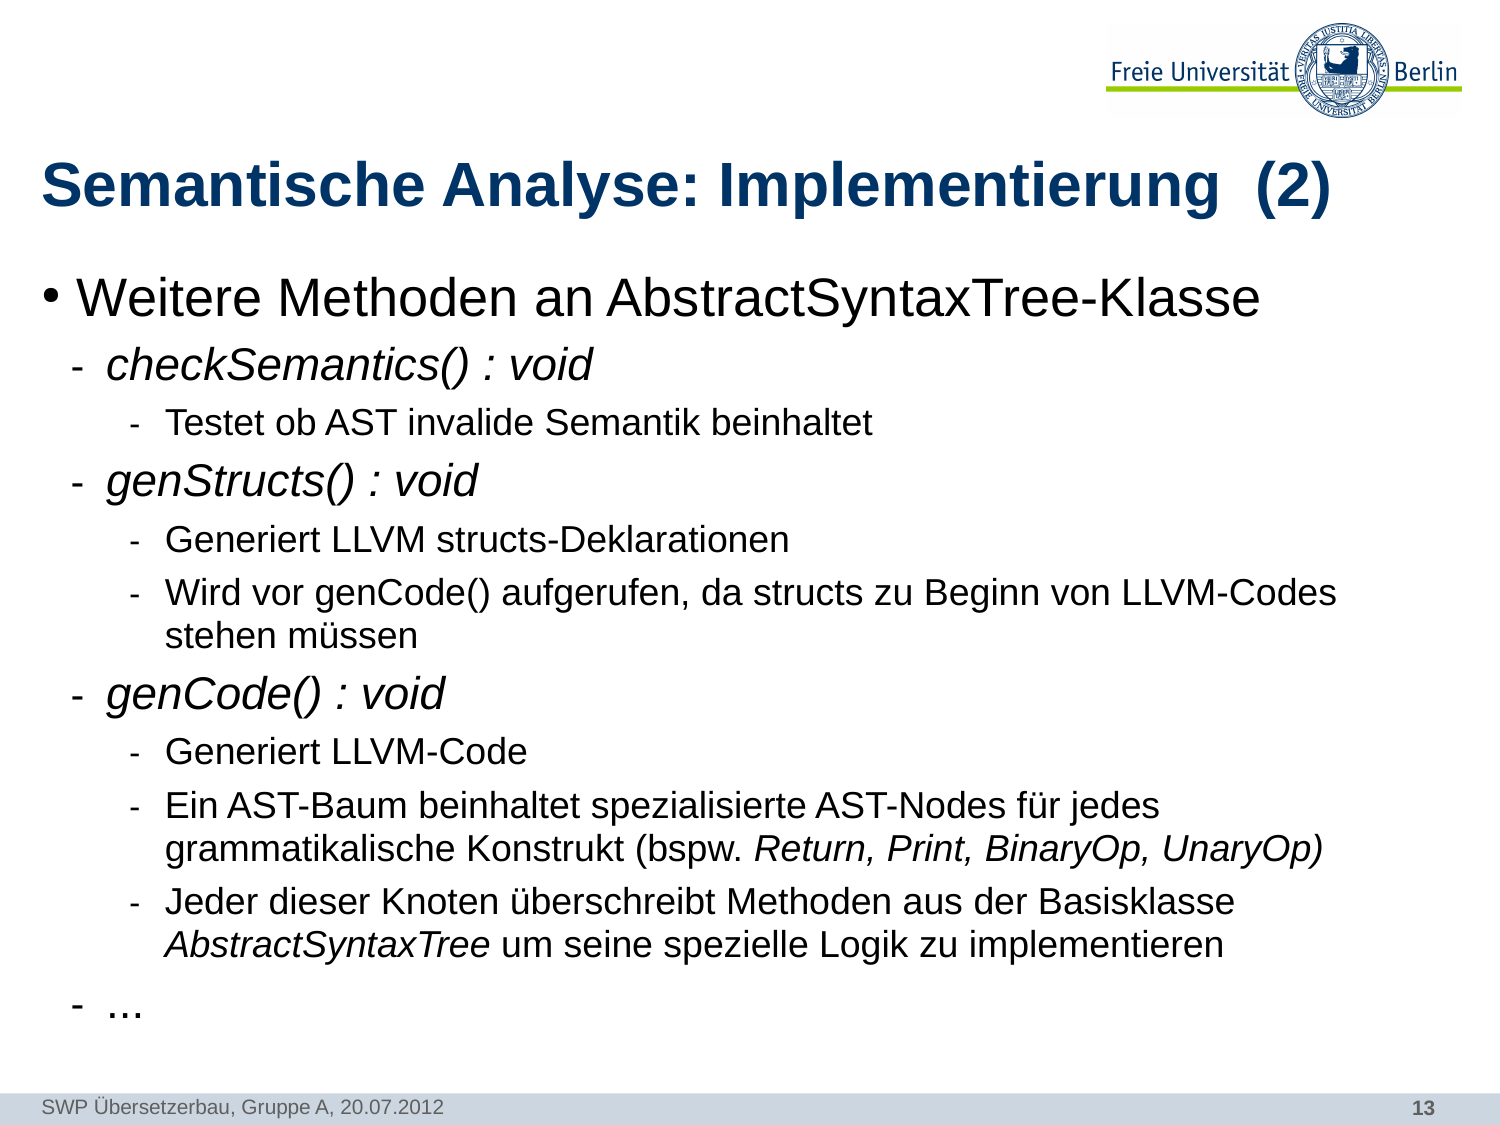

# Semantische Analyse: Implementierung (2)
Weitere Methoden an AbstractSyntaxTree-Klasse
checkSemantics() : void
Testet ob AST invalide Semantik beinhaltet
genStructs() : void
Generiert LLVM structs-Deklarationen
Wird vor genCode() aufgerufen, da structs zu Beginn von LLVM-Codes stehen müssen
genCode() : void
Generiert LLVM-Code
Ein AST-Baum beinhaltet spezialisierte AST-Nodes für jedes grammatikalische Konstrukt (bspw. Return, Print, BinaryOp, UnaryOp)
Jeder dieser Knoten überschreibt Methoden aus der Basisklasse AbstractSyntaxTree um seine spezielle Logik zu implementieren
...